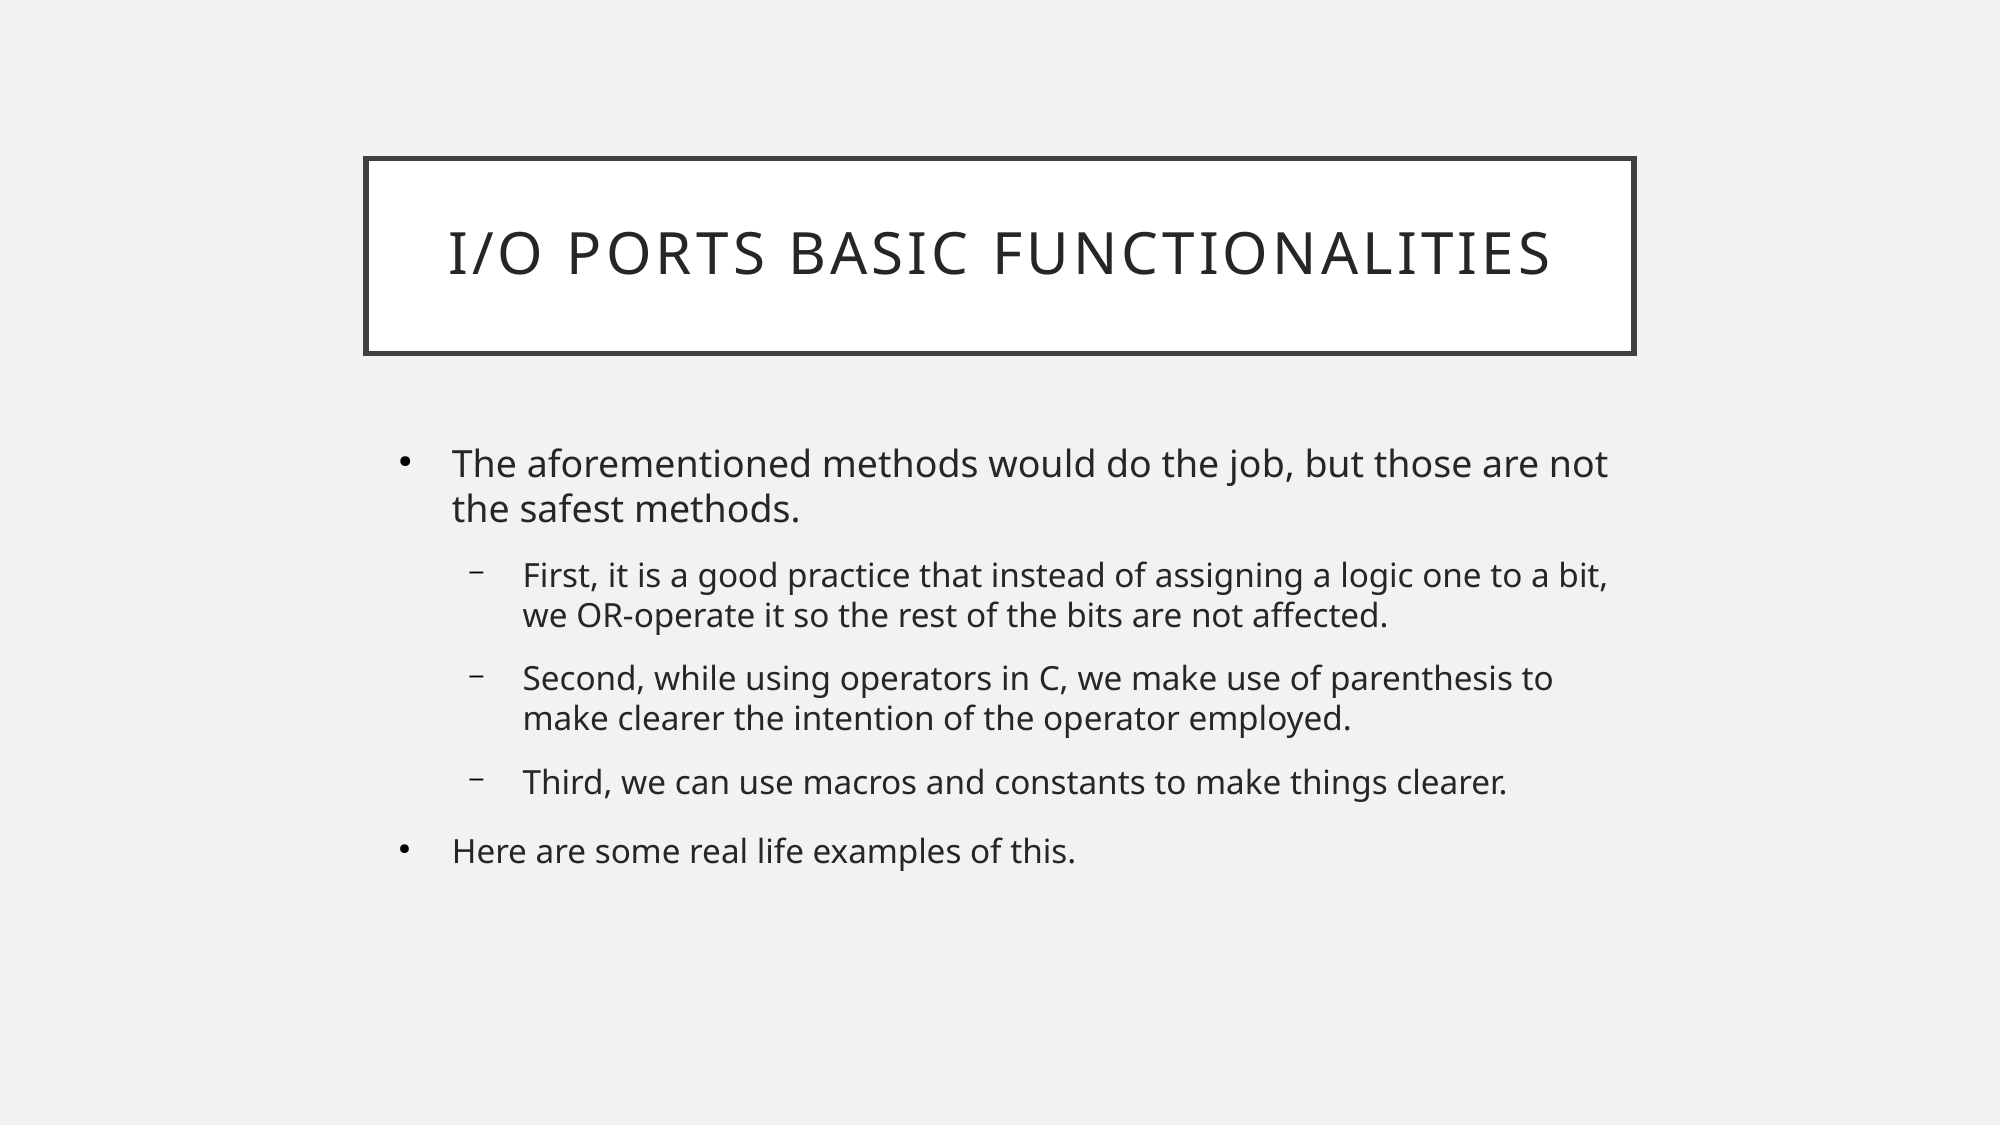

# i/o ports basic functionalities
The aforementioned methods would do the job, but those are not the safest methods.
First, it is a good practice that instead of assigning a logic one to a bit, we OR-operate it so the rest of the bits are not affected.
Second, while using operators in C, we make use of parenthesis to make clearer the intention of the operator employed.
Third, we can use macros and constants to make things clearer.
Here are some real life examples of this.